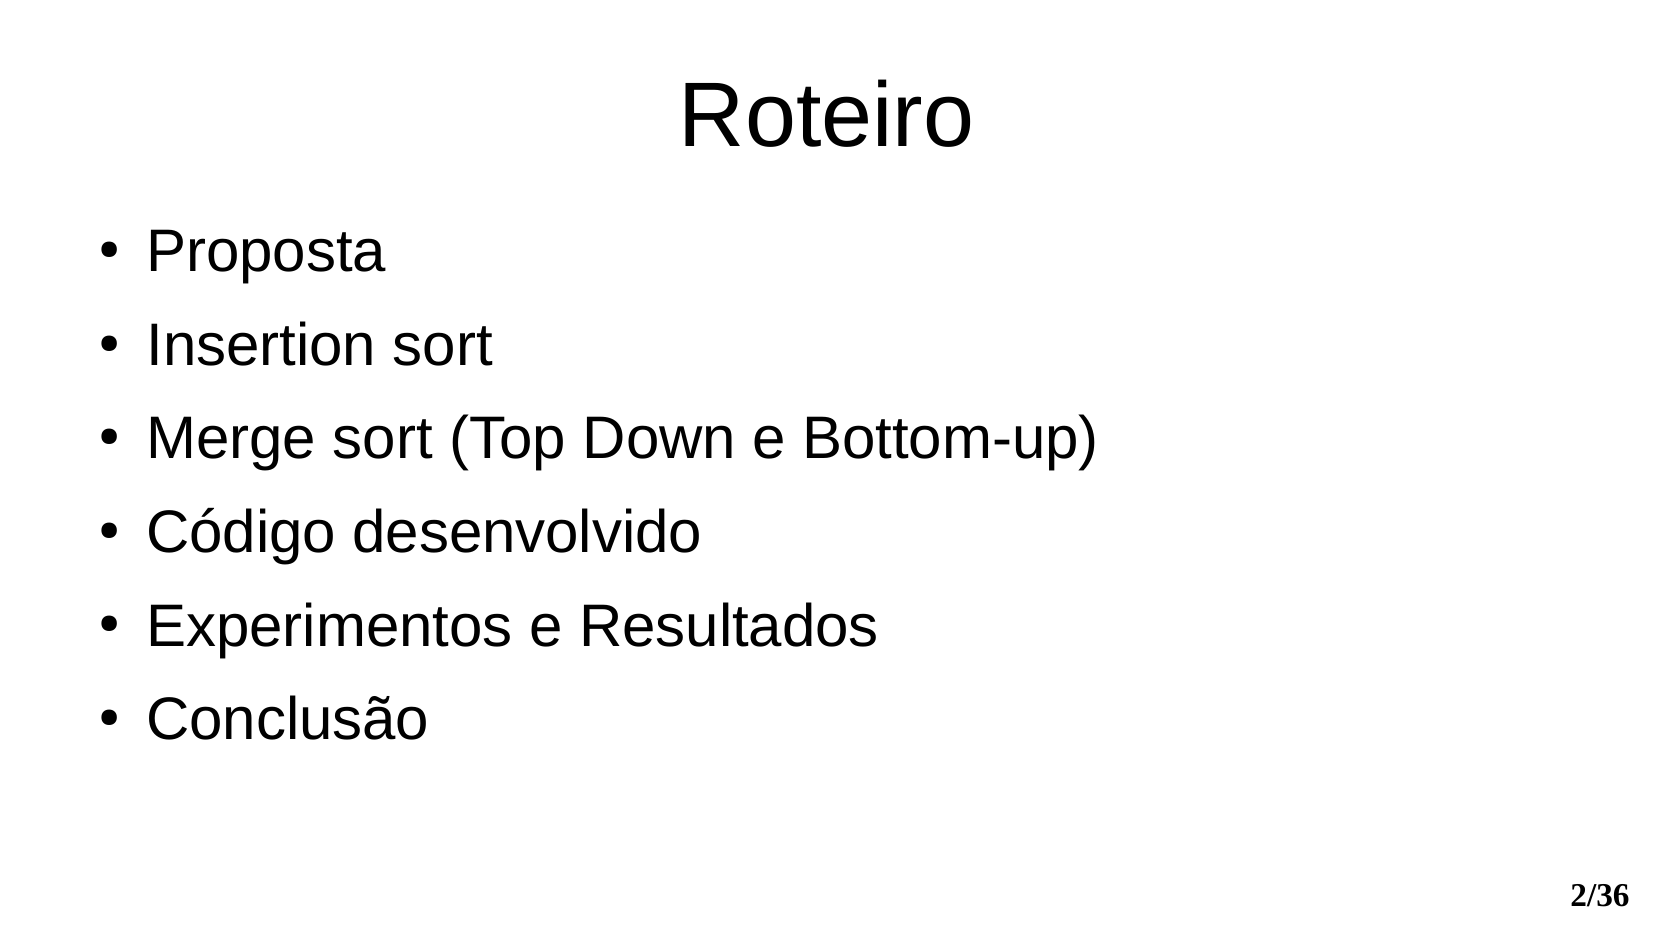

# Roteiro
Proposta
Insertion sort
Merge sort (Top Down e Bottom-up)
Código desenvolvido
Experimentos e Resultados
Conclusão
2